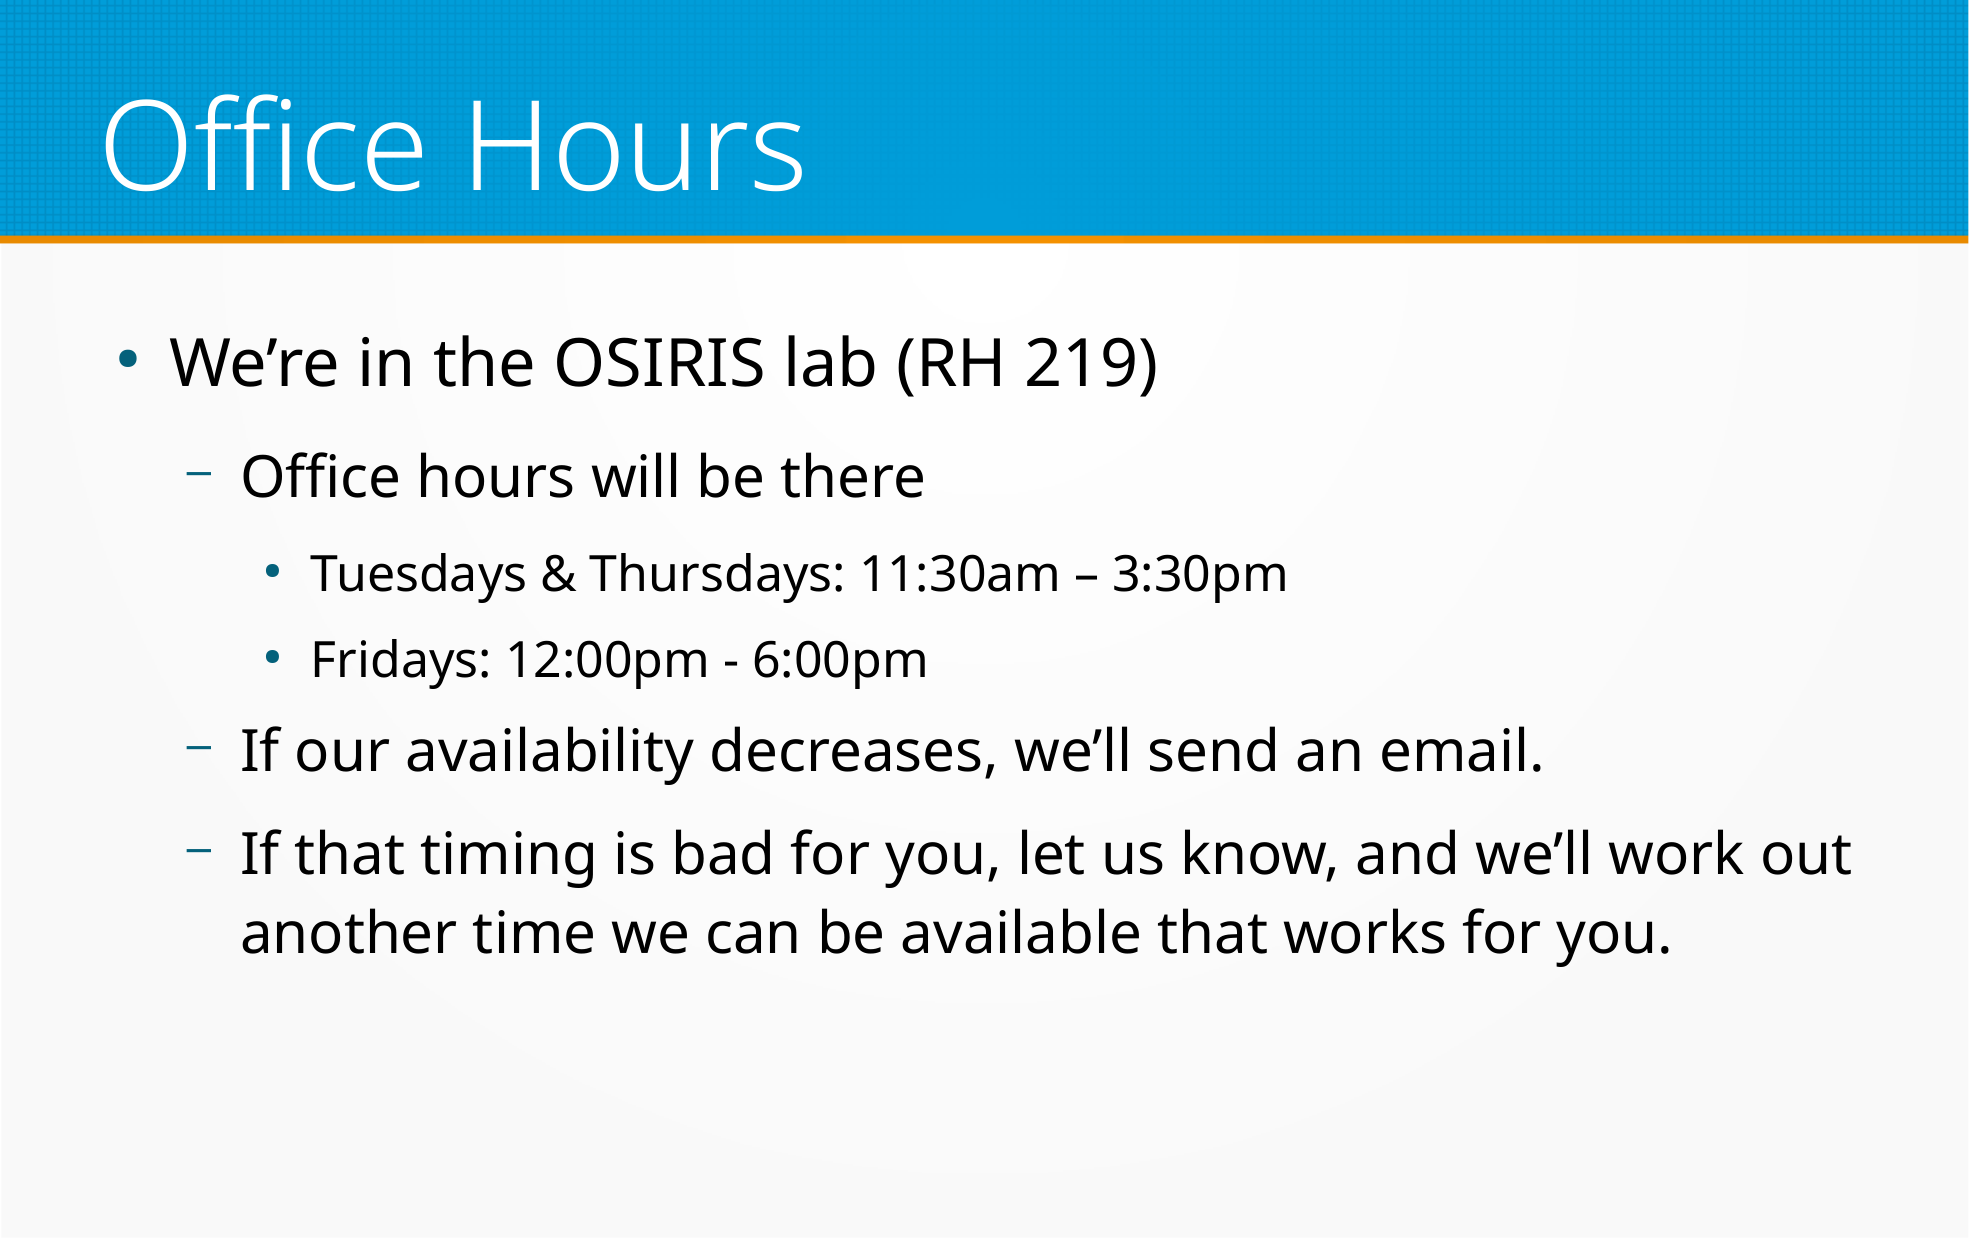

# Office Hours
We’re in the OSIRIS lab (RH 219)
Office hours will be there
Tuesdays & Thursdays: 11:30am – 3:30pm
Fridays: 12:00pm - 6:00pm
If our availability decreases, we’ll send an email.
If that timing is bad for you, let us know, and we’ll work out another time we can be available that works for you.